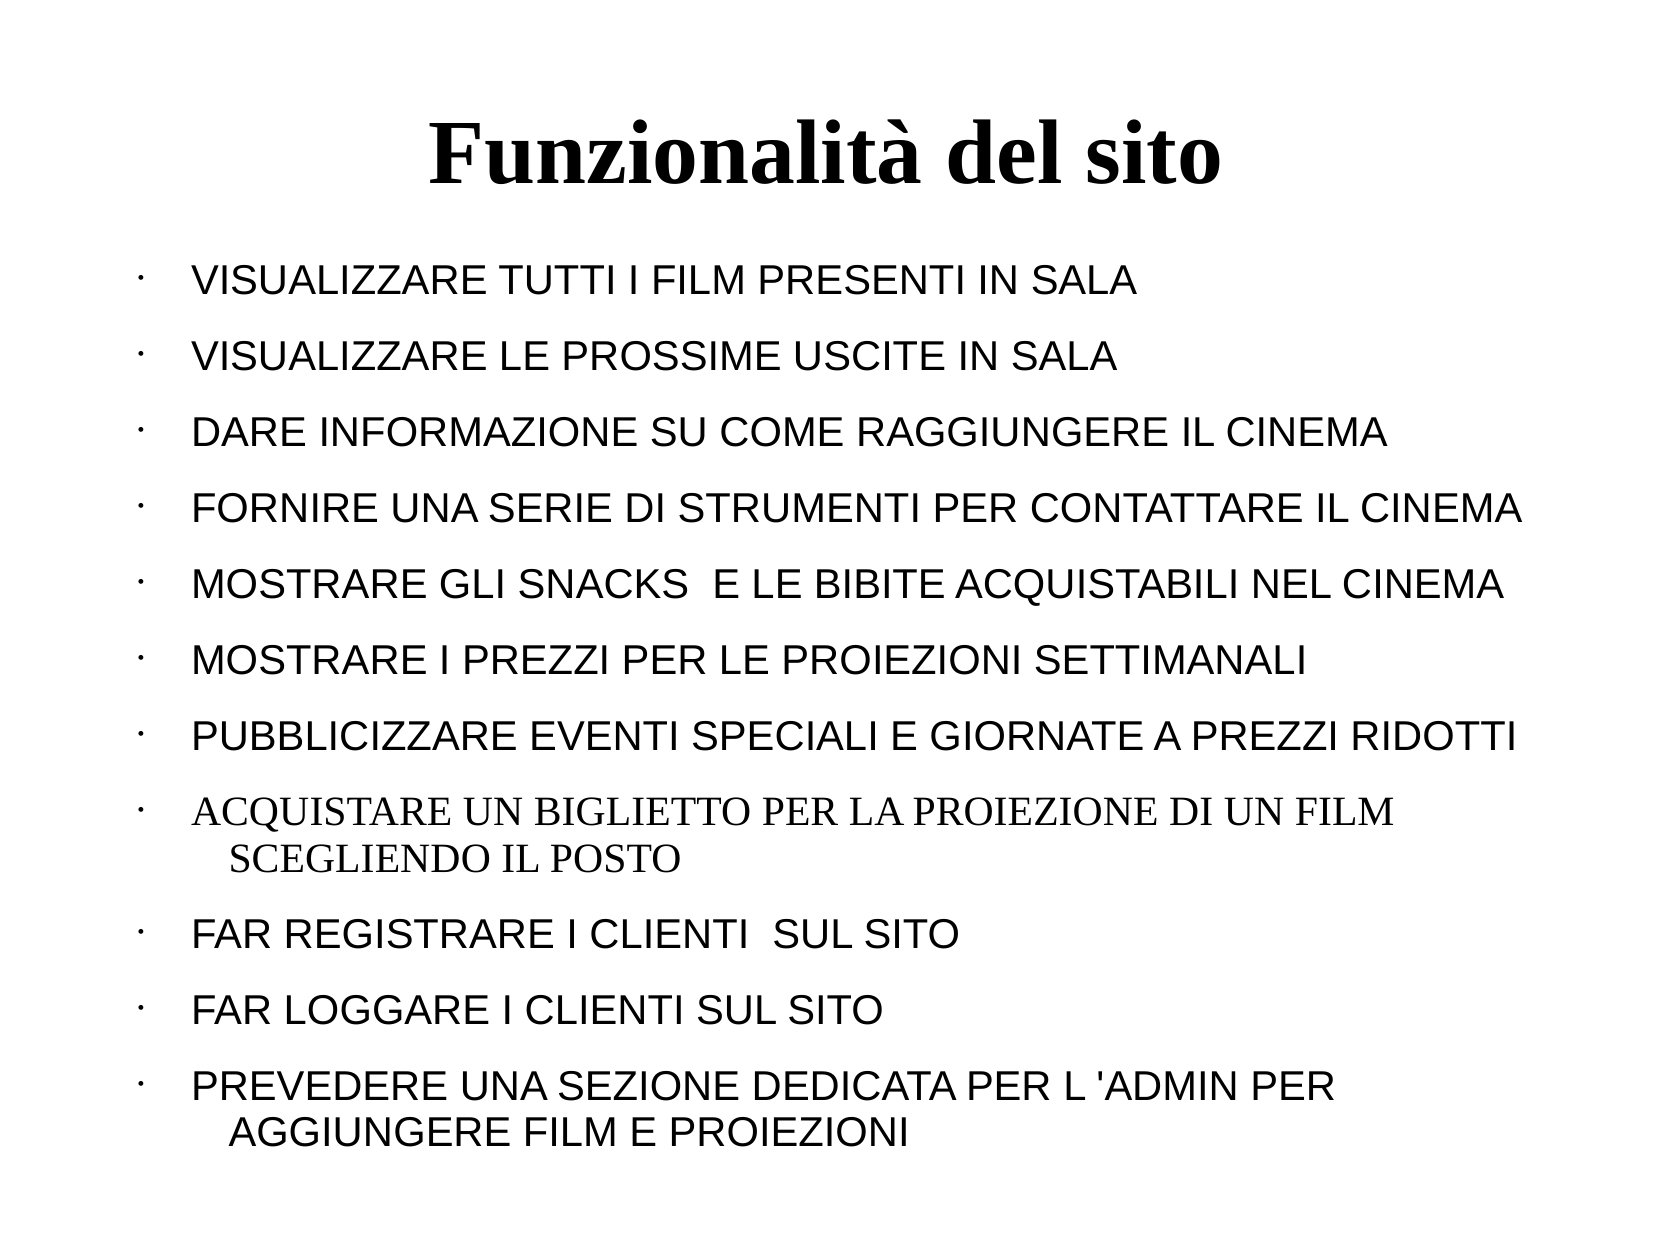

# Funzionalità del sito
VISUALIZZARE TUTTI I FILM PRESENTI IN SALA
VISUALIZZARE LE PROSSIME USCITE IN SALA
DARE INFORMAZIONE SU COME RAGGIUNGERE IL CINEMA
FORNIRE UNA SERIE DI STRUMENTI PER CONTATTARE IL CINEMA
MOSTRARE GLI SNACKS E LE BIBITE ACQUISTABILI NEL CINEMA
MOSTRARE I PREZZI PER LE PROIEZIONI SETTIMANALI
PUBBLICIZZARE EVENTI SPECIALI E GIORNATE A PREZZI RIDOTTI
ACQUISTARE UN BIGLIETTO PER LA PROIEZIONE DI UN FILM SCEGLIENDO IL POSTO
FAR REGISTRARE I CLIENTI SUL SITO
FAR LOGGARE I CLIENTI SUL SITO
PREVEDERE UNA SEZIONE DEDICATA PER L 'ADMIN PER AGGIUNGERE FILM E PROIEZIONI